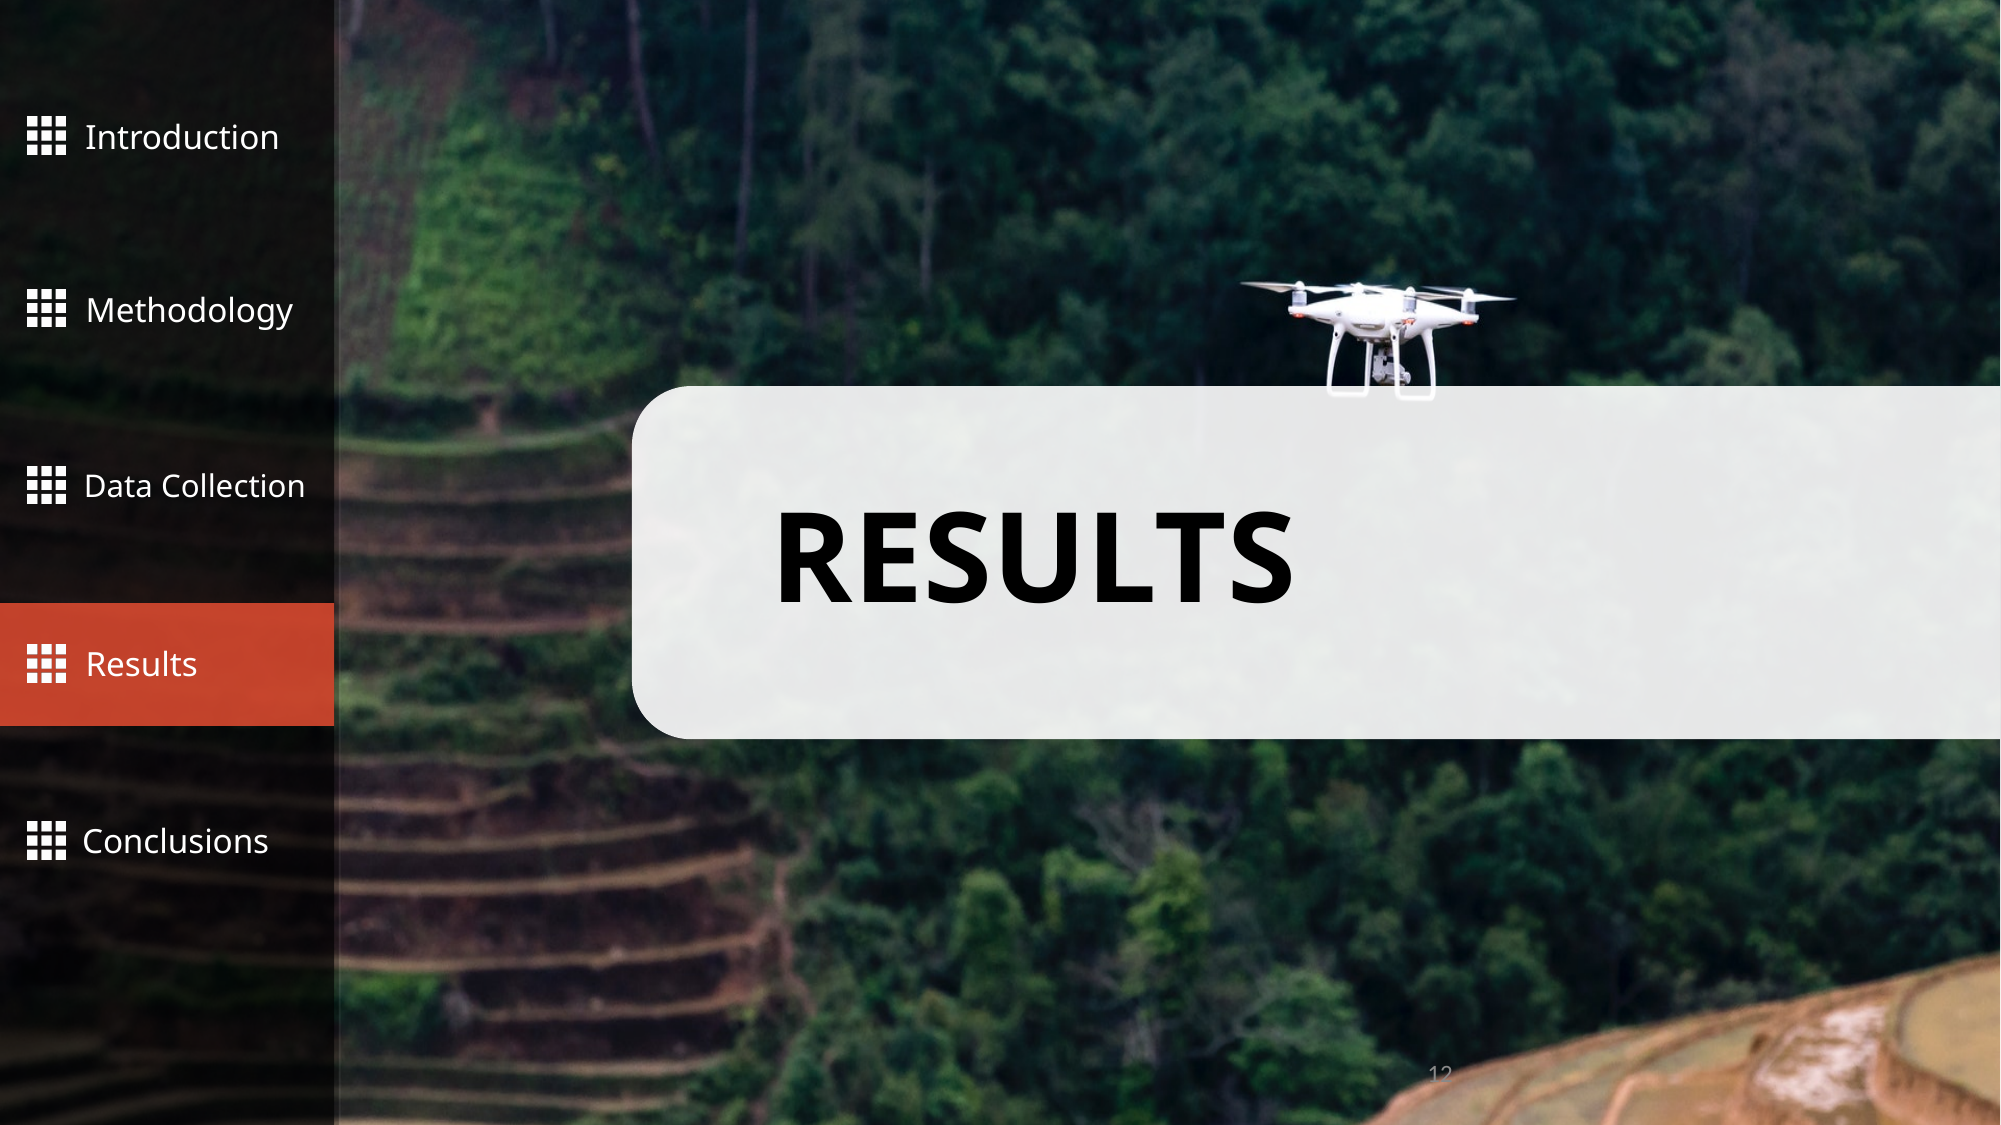

Introduction
Methodology
Data Collection
RESULTS
Results
Conclusions